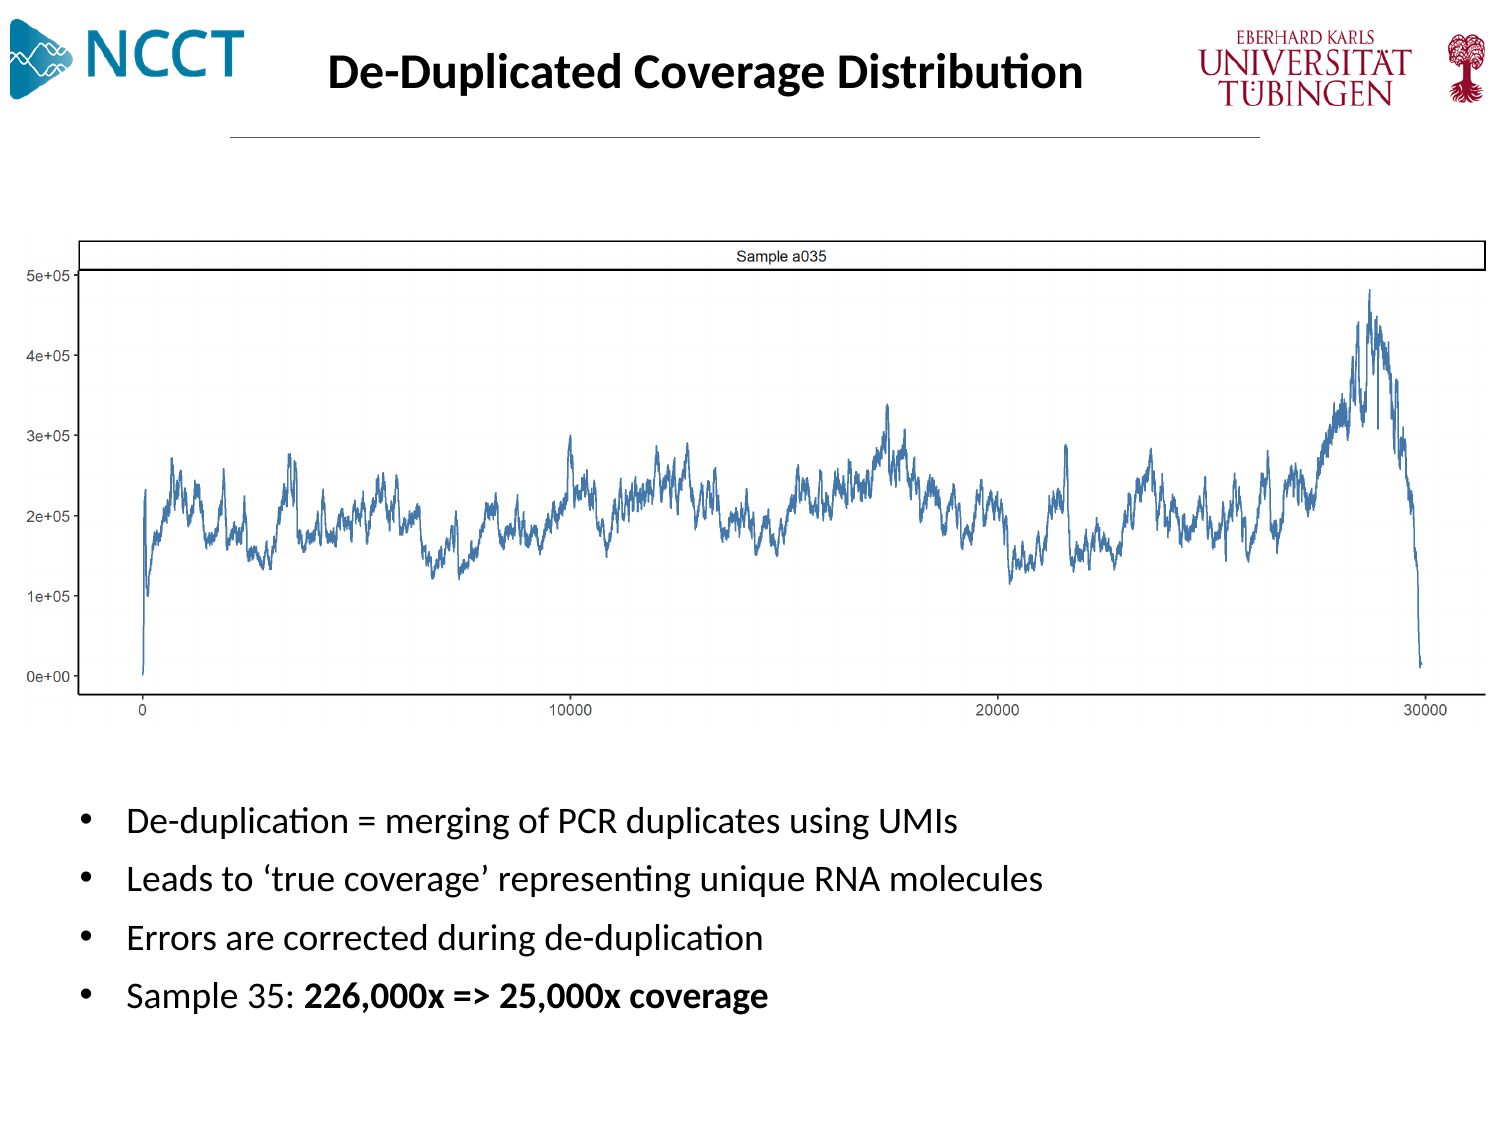

De-Duplicated Coverage Distribution
De-duplication = merging of PCR duplicates using UMIs
Leads to ‘true coverage’ representing unique RNA molecules
Errors are corrected during de-duplication
Sample 35: 226,000x => 25,000x coverage